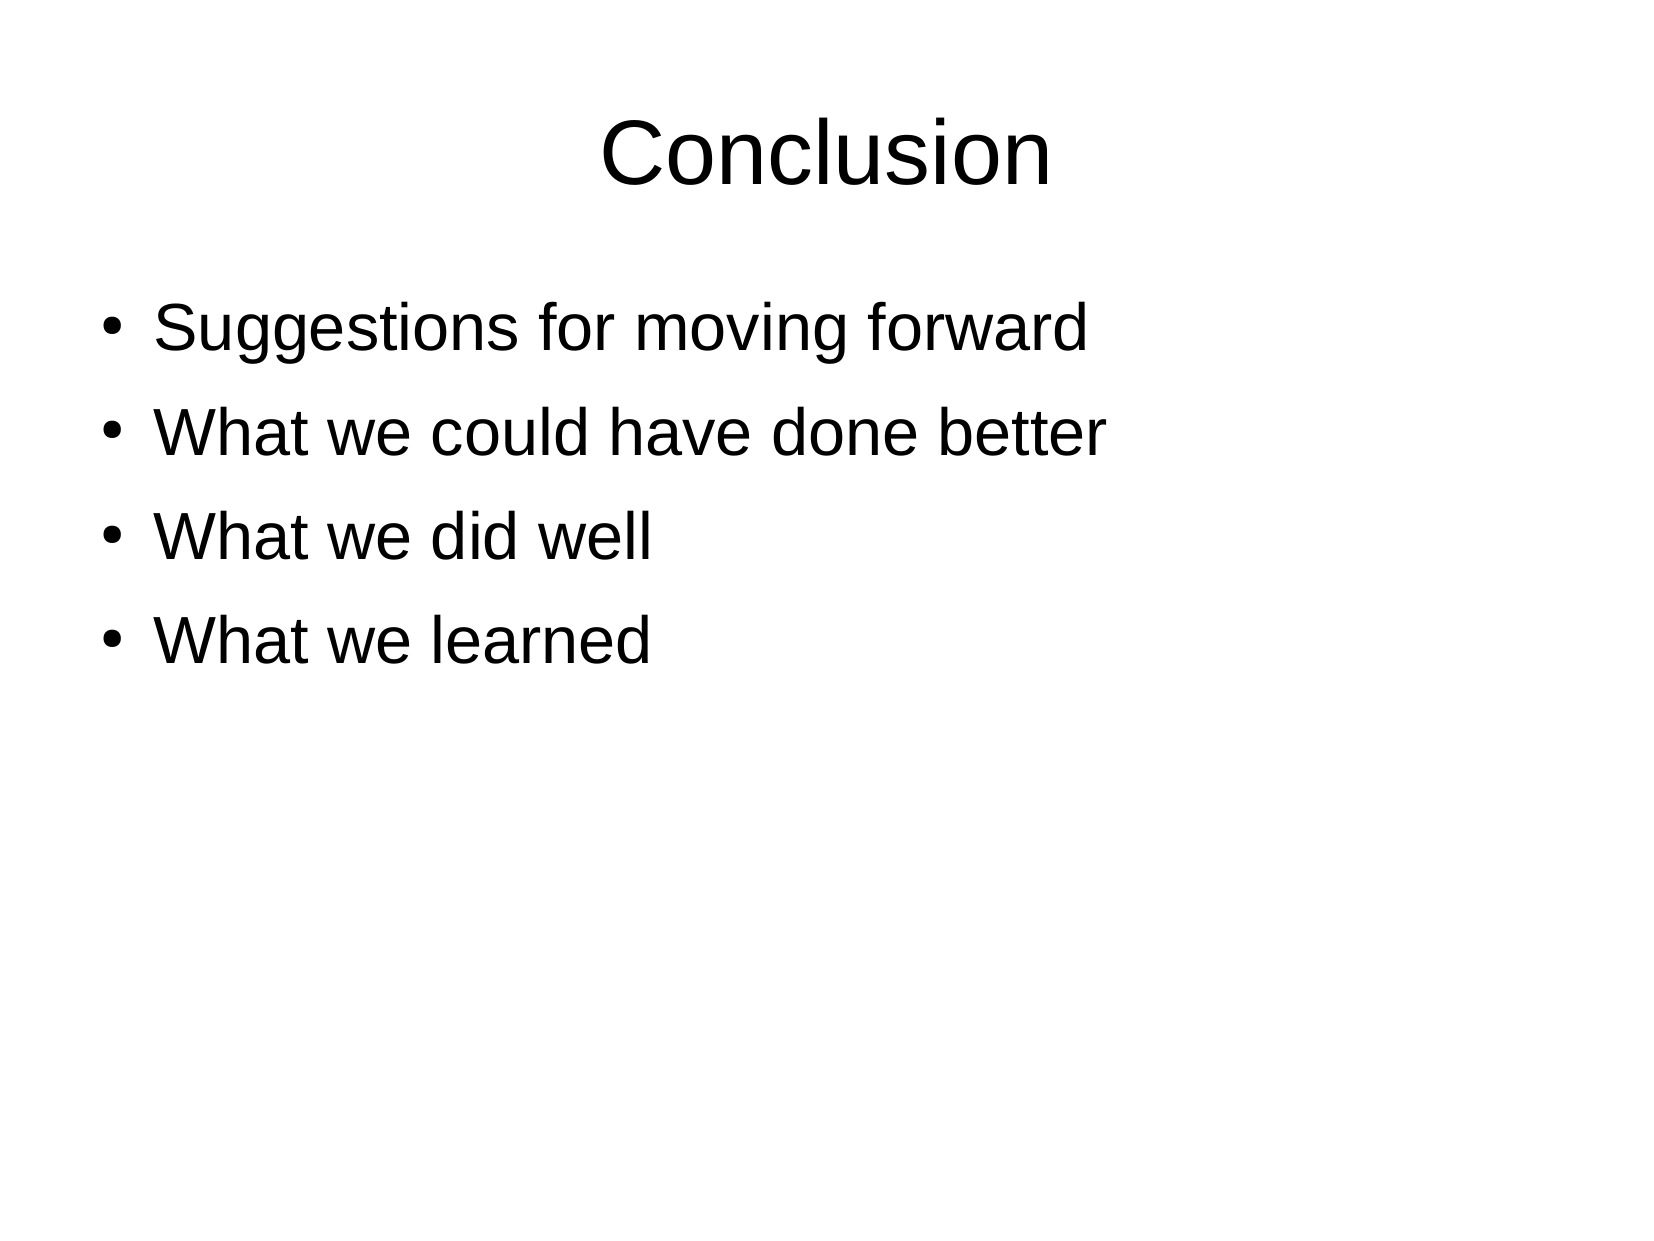

# Conclusion
Suggestions for moving forward
What we could have done better
What we did well
What we learned